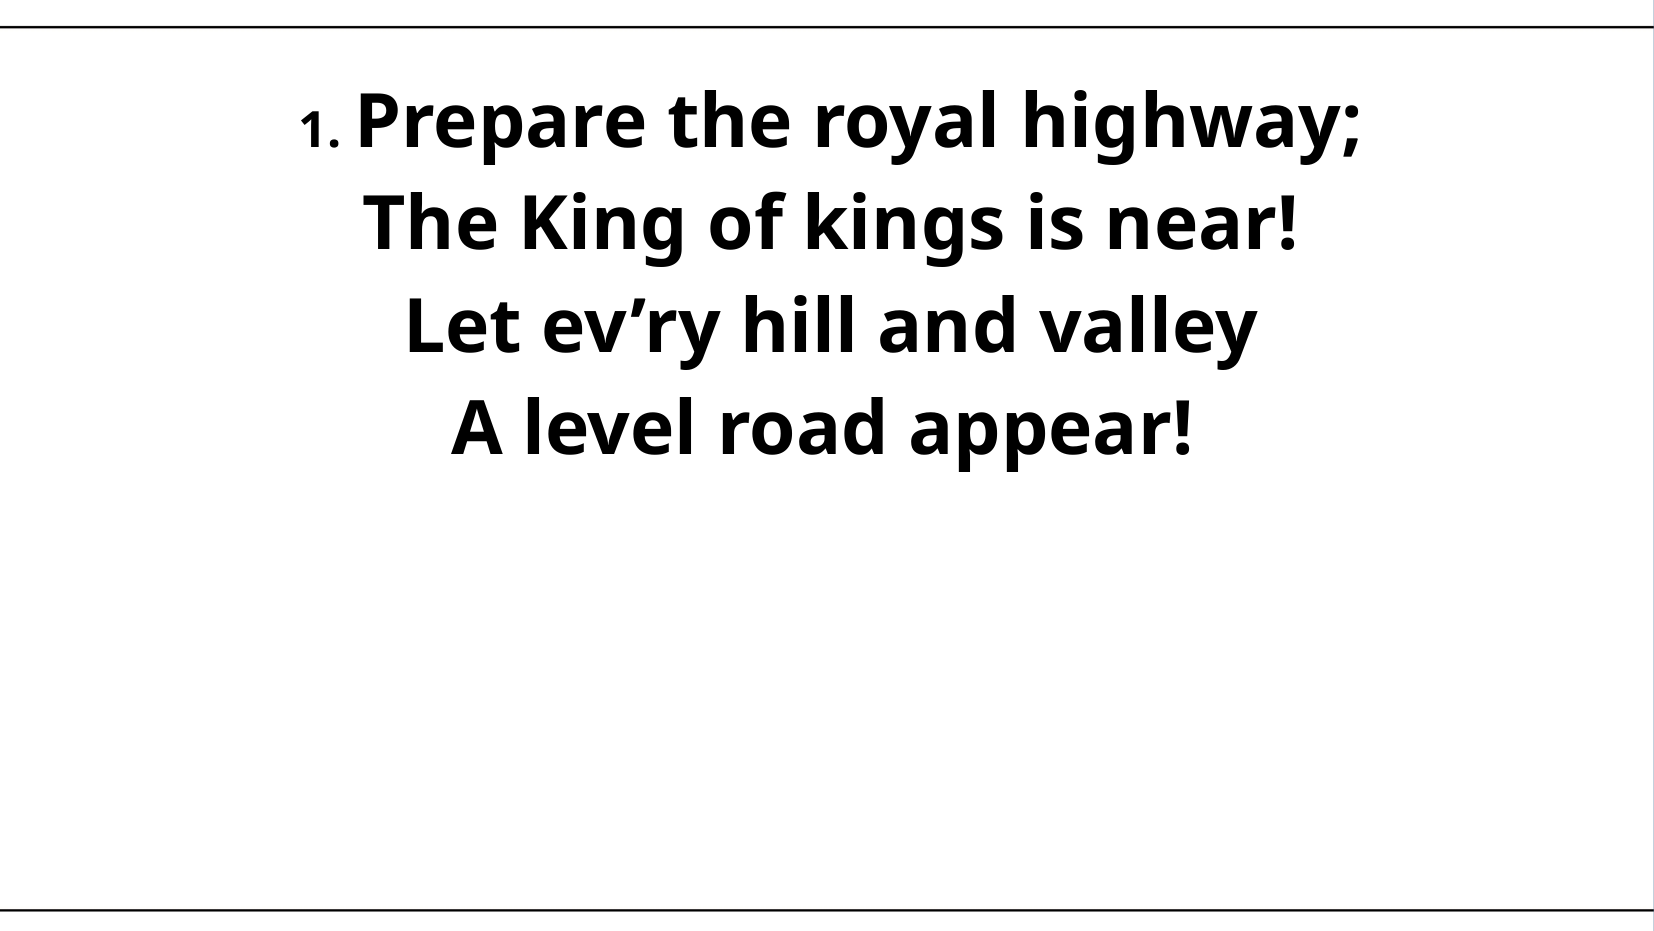

1. Prepare the royal highway;
The King of kings is near!
Let ev’ry hill and valley
A level road appear!